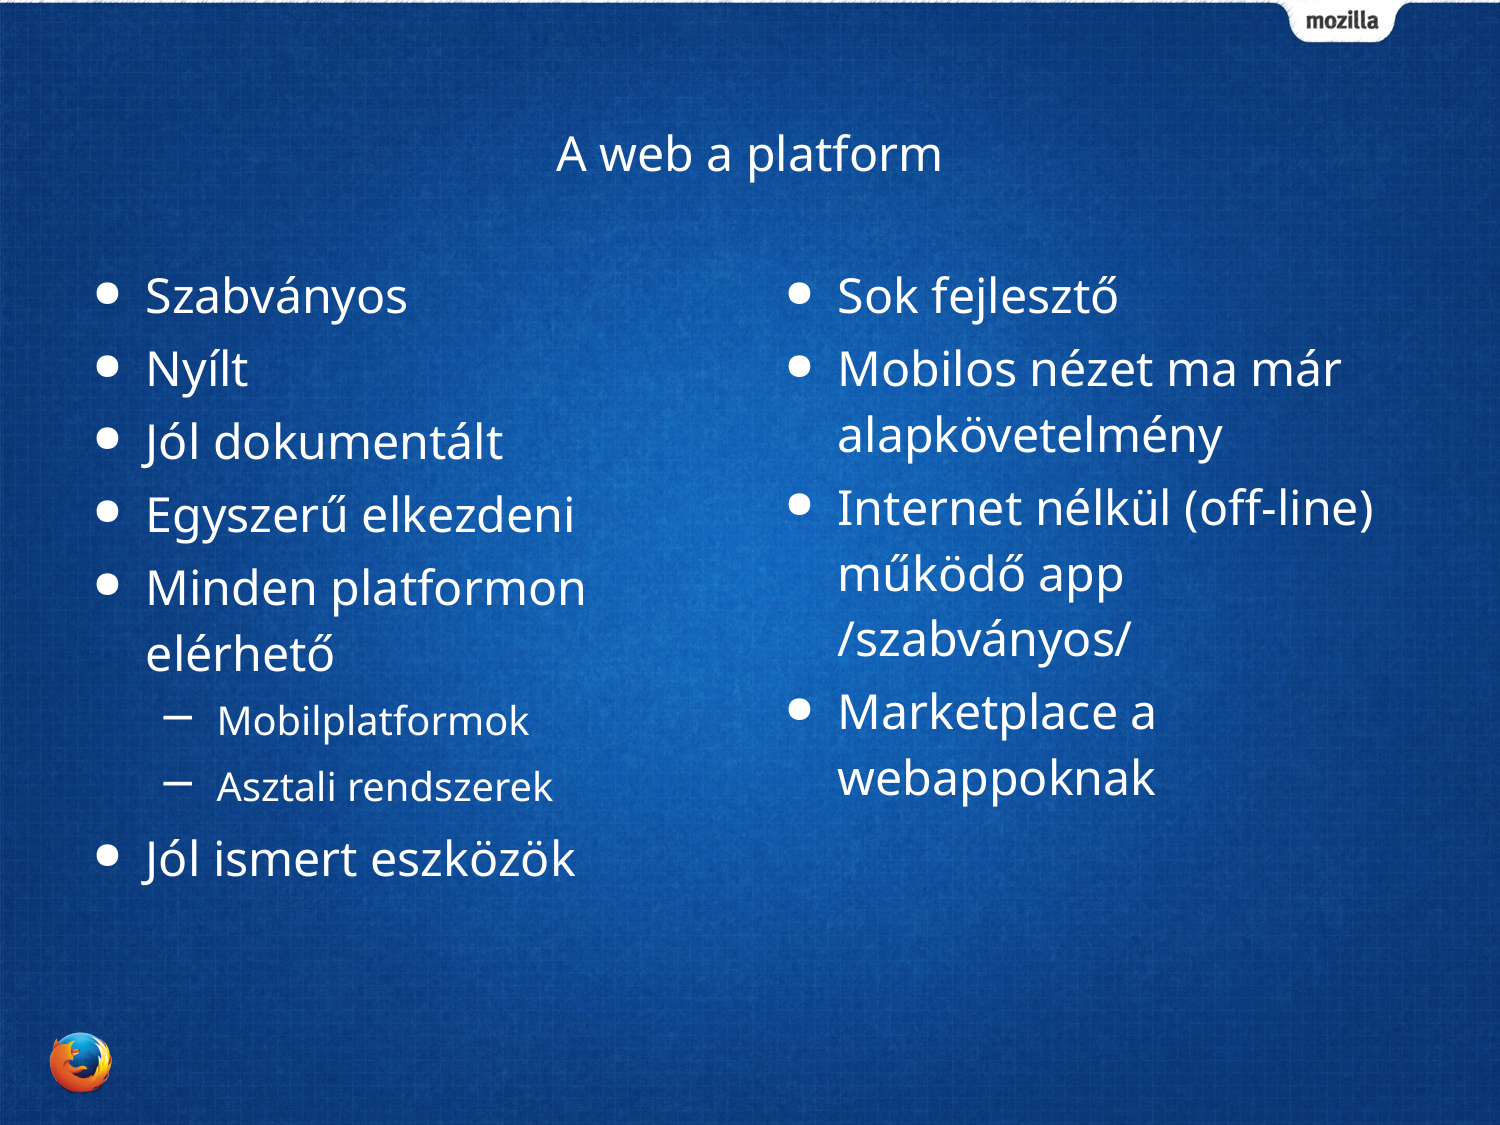

# A web a platform
Szabványos
Nyílt
Jól dokumentált
Egyszerű elkezdeni
Minden platformon elérhető
Mobilplatformok
Asztali rendszerek
Jól ismert eszközök
Sok fejlesztő
Mobilos nézet ma már alapkövetelmény
Internet nélkül (off-line) működő app /szabványos/
Marketplace a webappoknak